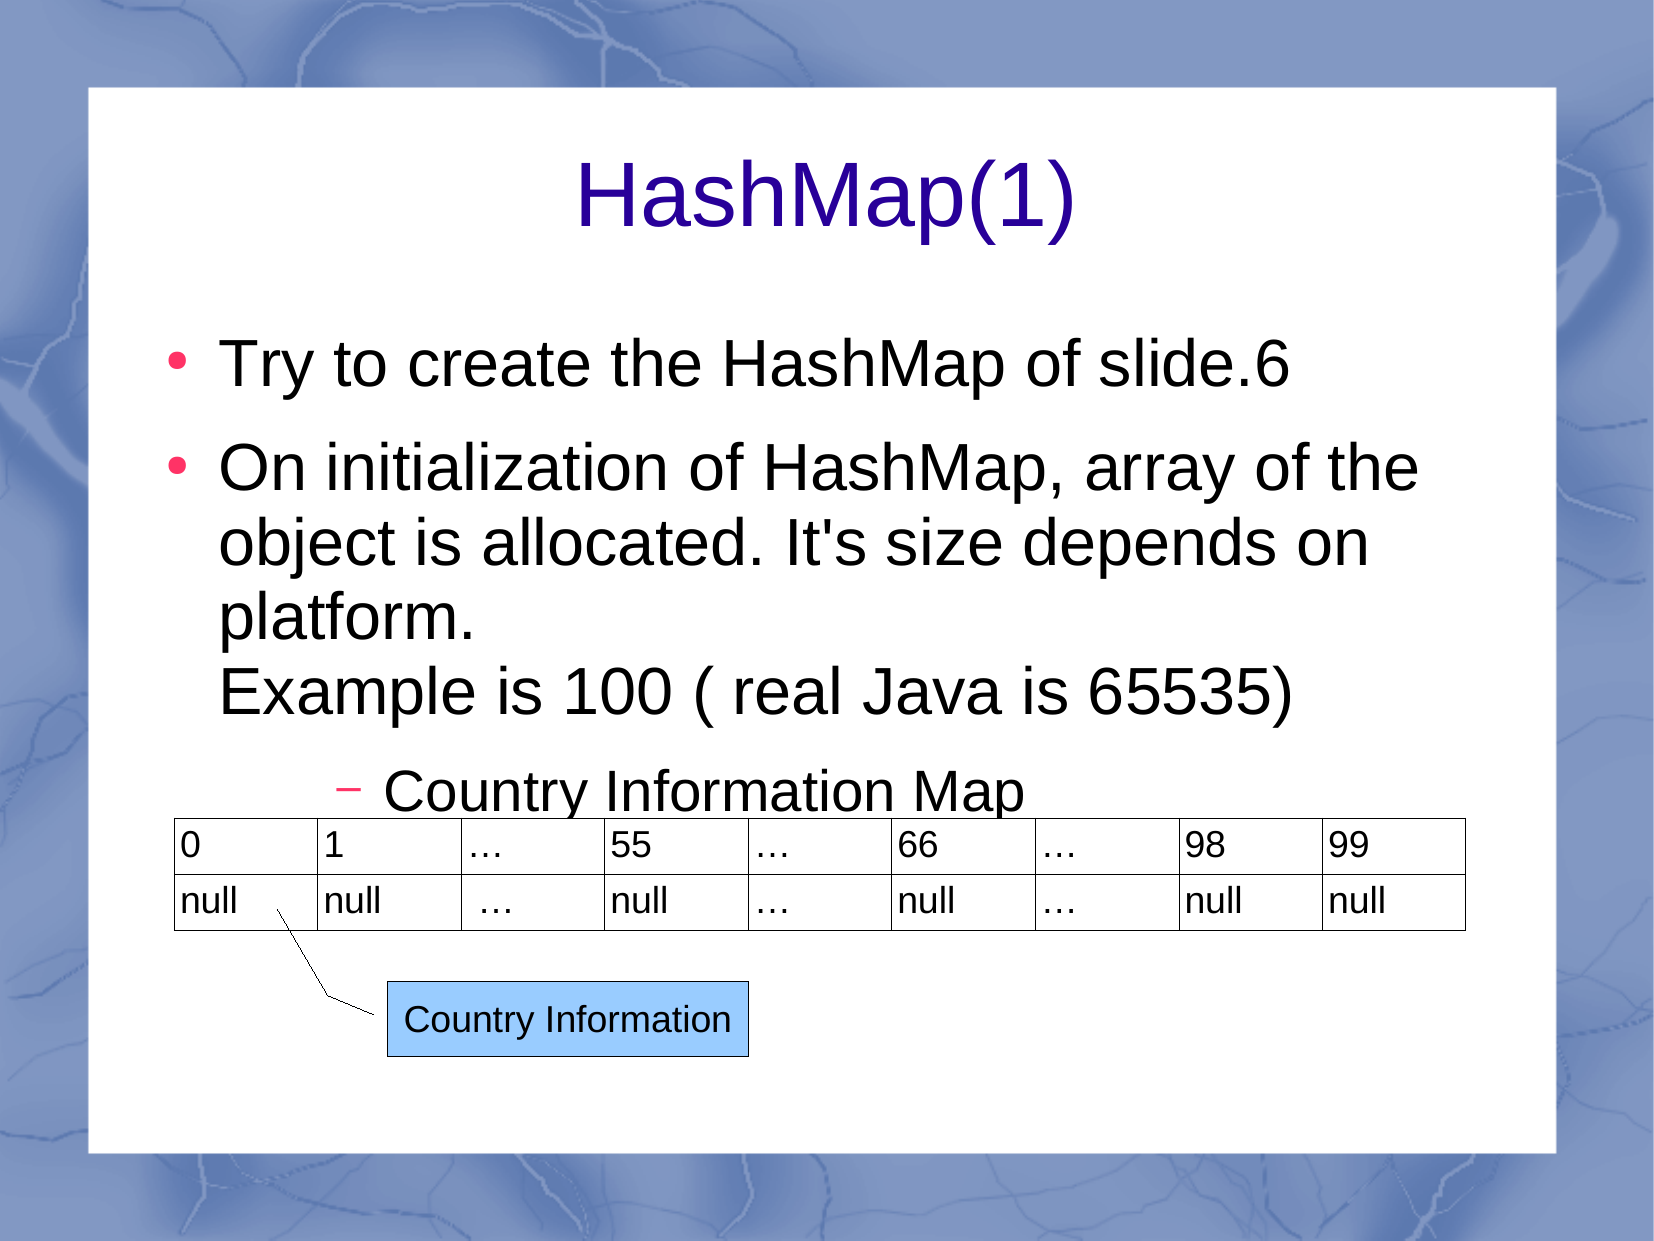

# HashMap(1)
Try to create the HashMap of slide.6
On initialization of HashMap, array of the object is allocated. It's size depends on platform.
Example is 100 ( real Java is 65535)
Country Information Map
| 0 | 1 | … | 55 | … | 66 | … | 98 | 99 |
| --- | --- | --- | --- | --- | --- | --- | --- | --- |
| null | null | … | null | … | null | … | null | null |
Country Information